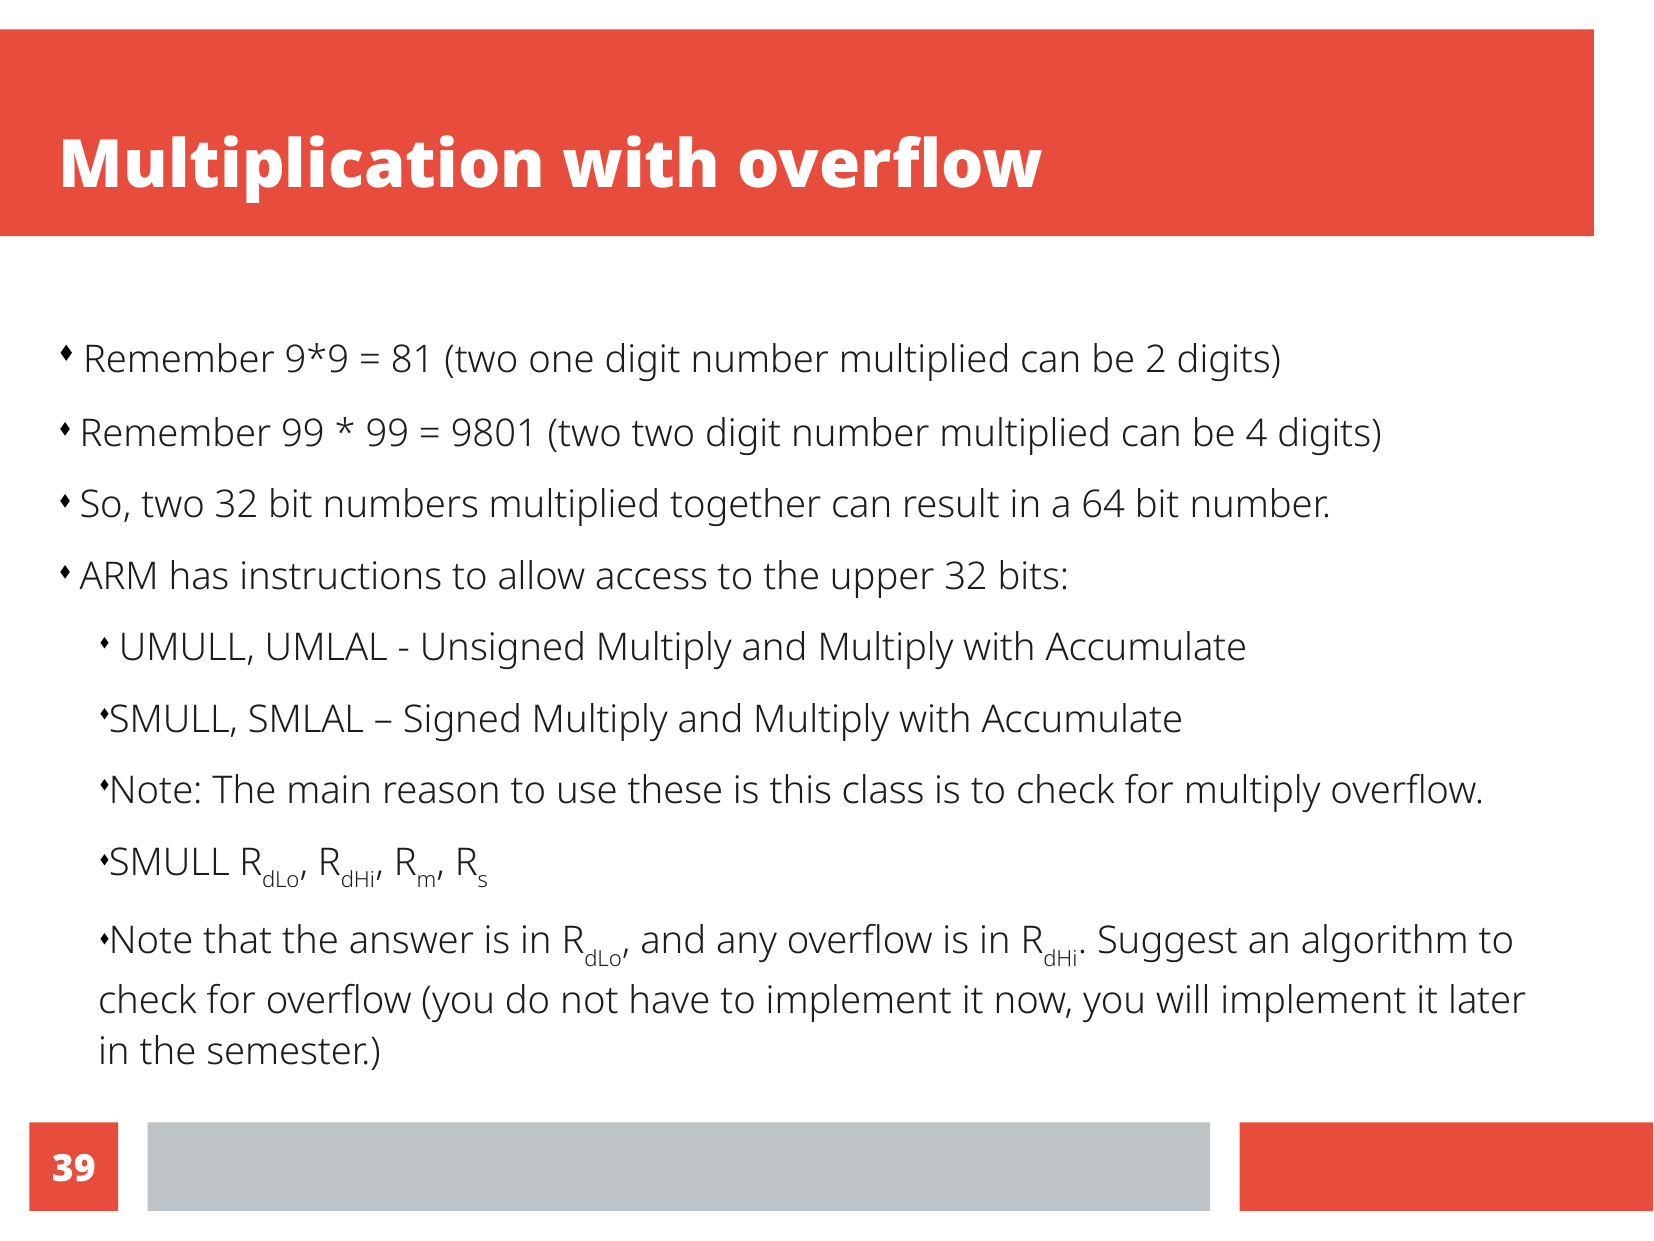

# Multiplication with overflow
 Remember 9*9 = 81 (two one digit number multiplied can be 2 digits)
 Remember 99 * 99 = 9801 (two two digit number multiplied can be 4 digits)
 So, two 32 bit numbers multiplied together can result in a 64 bit number.
 ARM has instructions to allow access to the upper 32 bits:
 UMULL, UMLAL - Unsigned Multiply and Multiply with Accumulate
SMULL, SMLAL – Signed Multiply and Multiply with Accumulate
Note: The main reason to use these is this class is to check for multiply overflow.
SMULL RdLo, RdHi, Rm, Rs
Note that the answer is in RdLo, and any overflow is in RdHi. Suggest an algorithm to check for overflow (you do not have to implement it now, you will implement it later in the semester.)
39